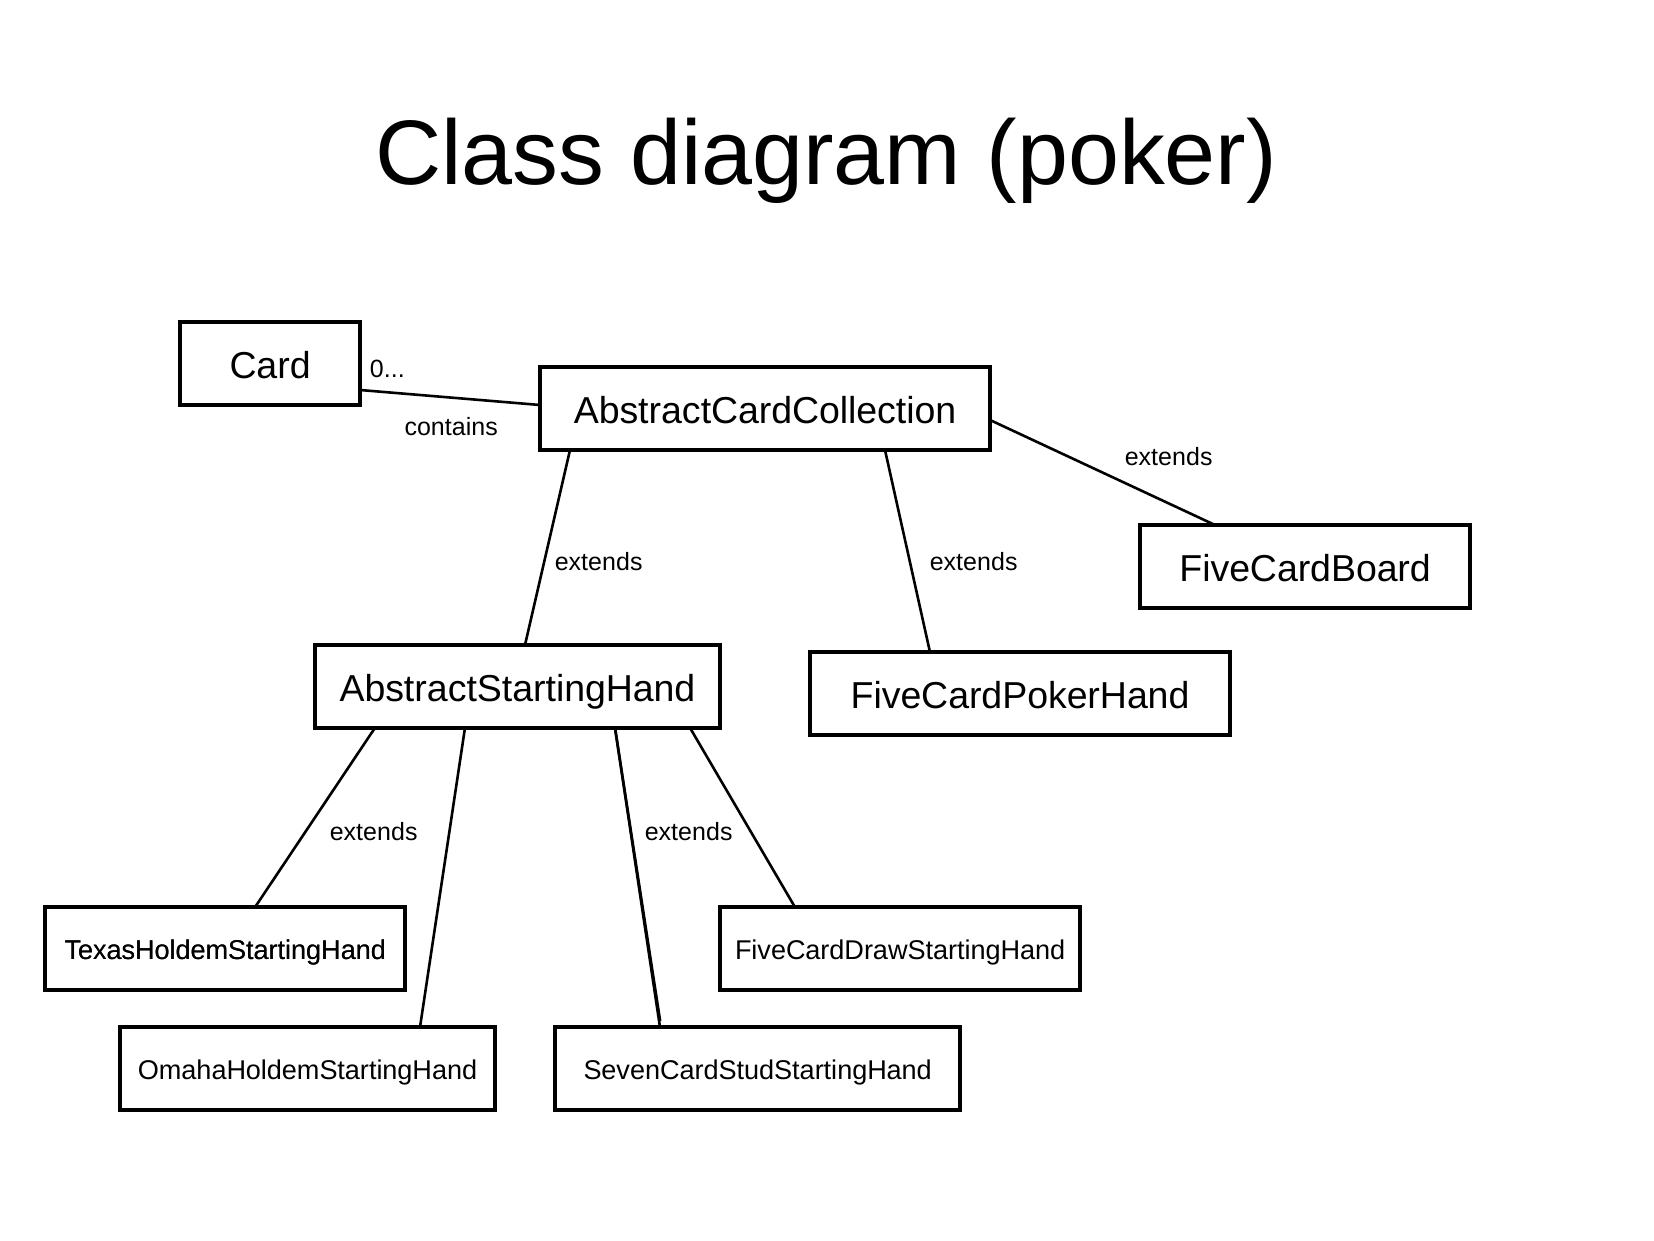

# Class diagram (poker)
Card
0...
AbstractCardCollection
contains
extends
FiveCardBoard
extends
extends
AbstractStartingHand
FiveCardPokerHand
extends
extends
TexasHoldemStartingHand
TexasHoldemStartingHand
FiveCardDrawStartingHand
OmahaHoldemStartingHand
SevenCardStudStartingHand